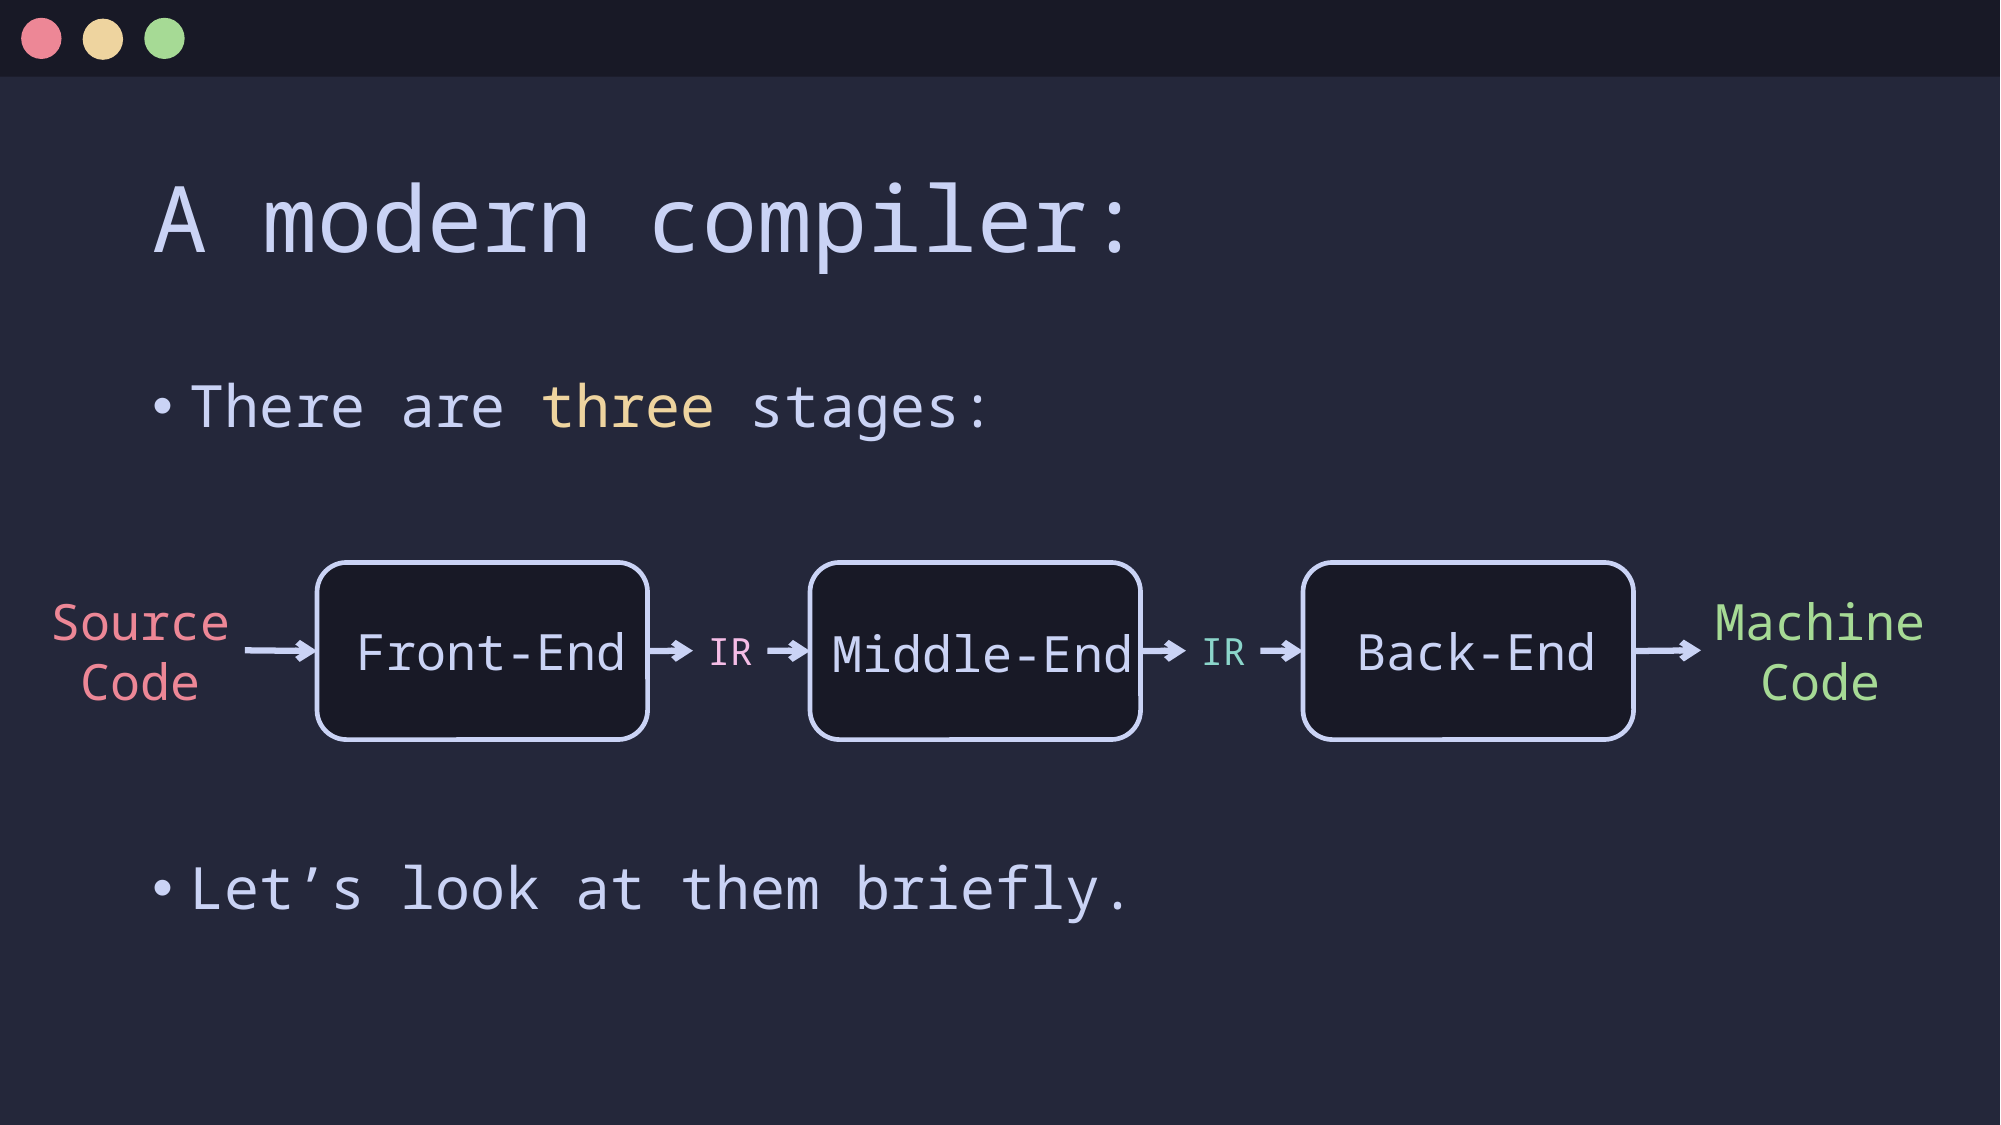

# A modern compiler:
There are three stages:
Source
Code
Machine
Code
Front-End
Back-End
Middle-End
IR
IR
Let’s look at them briefly.